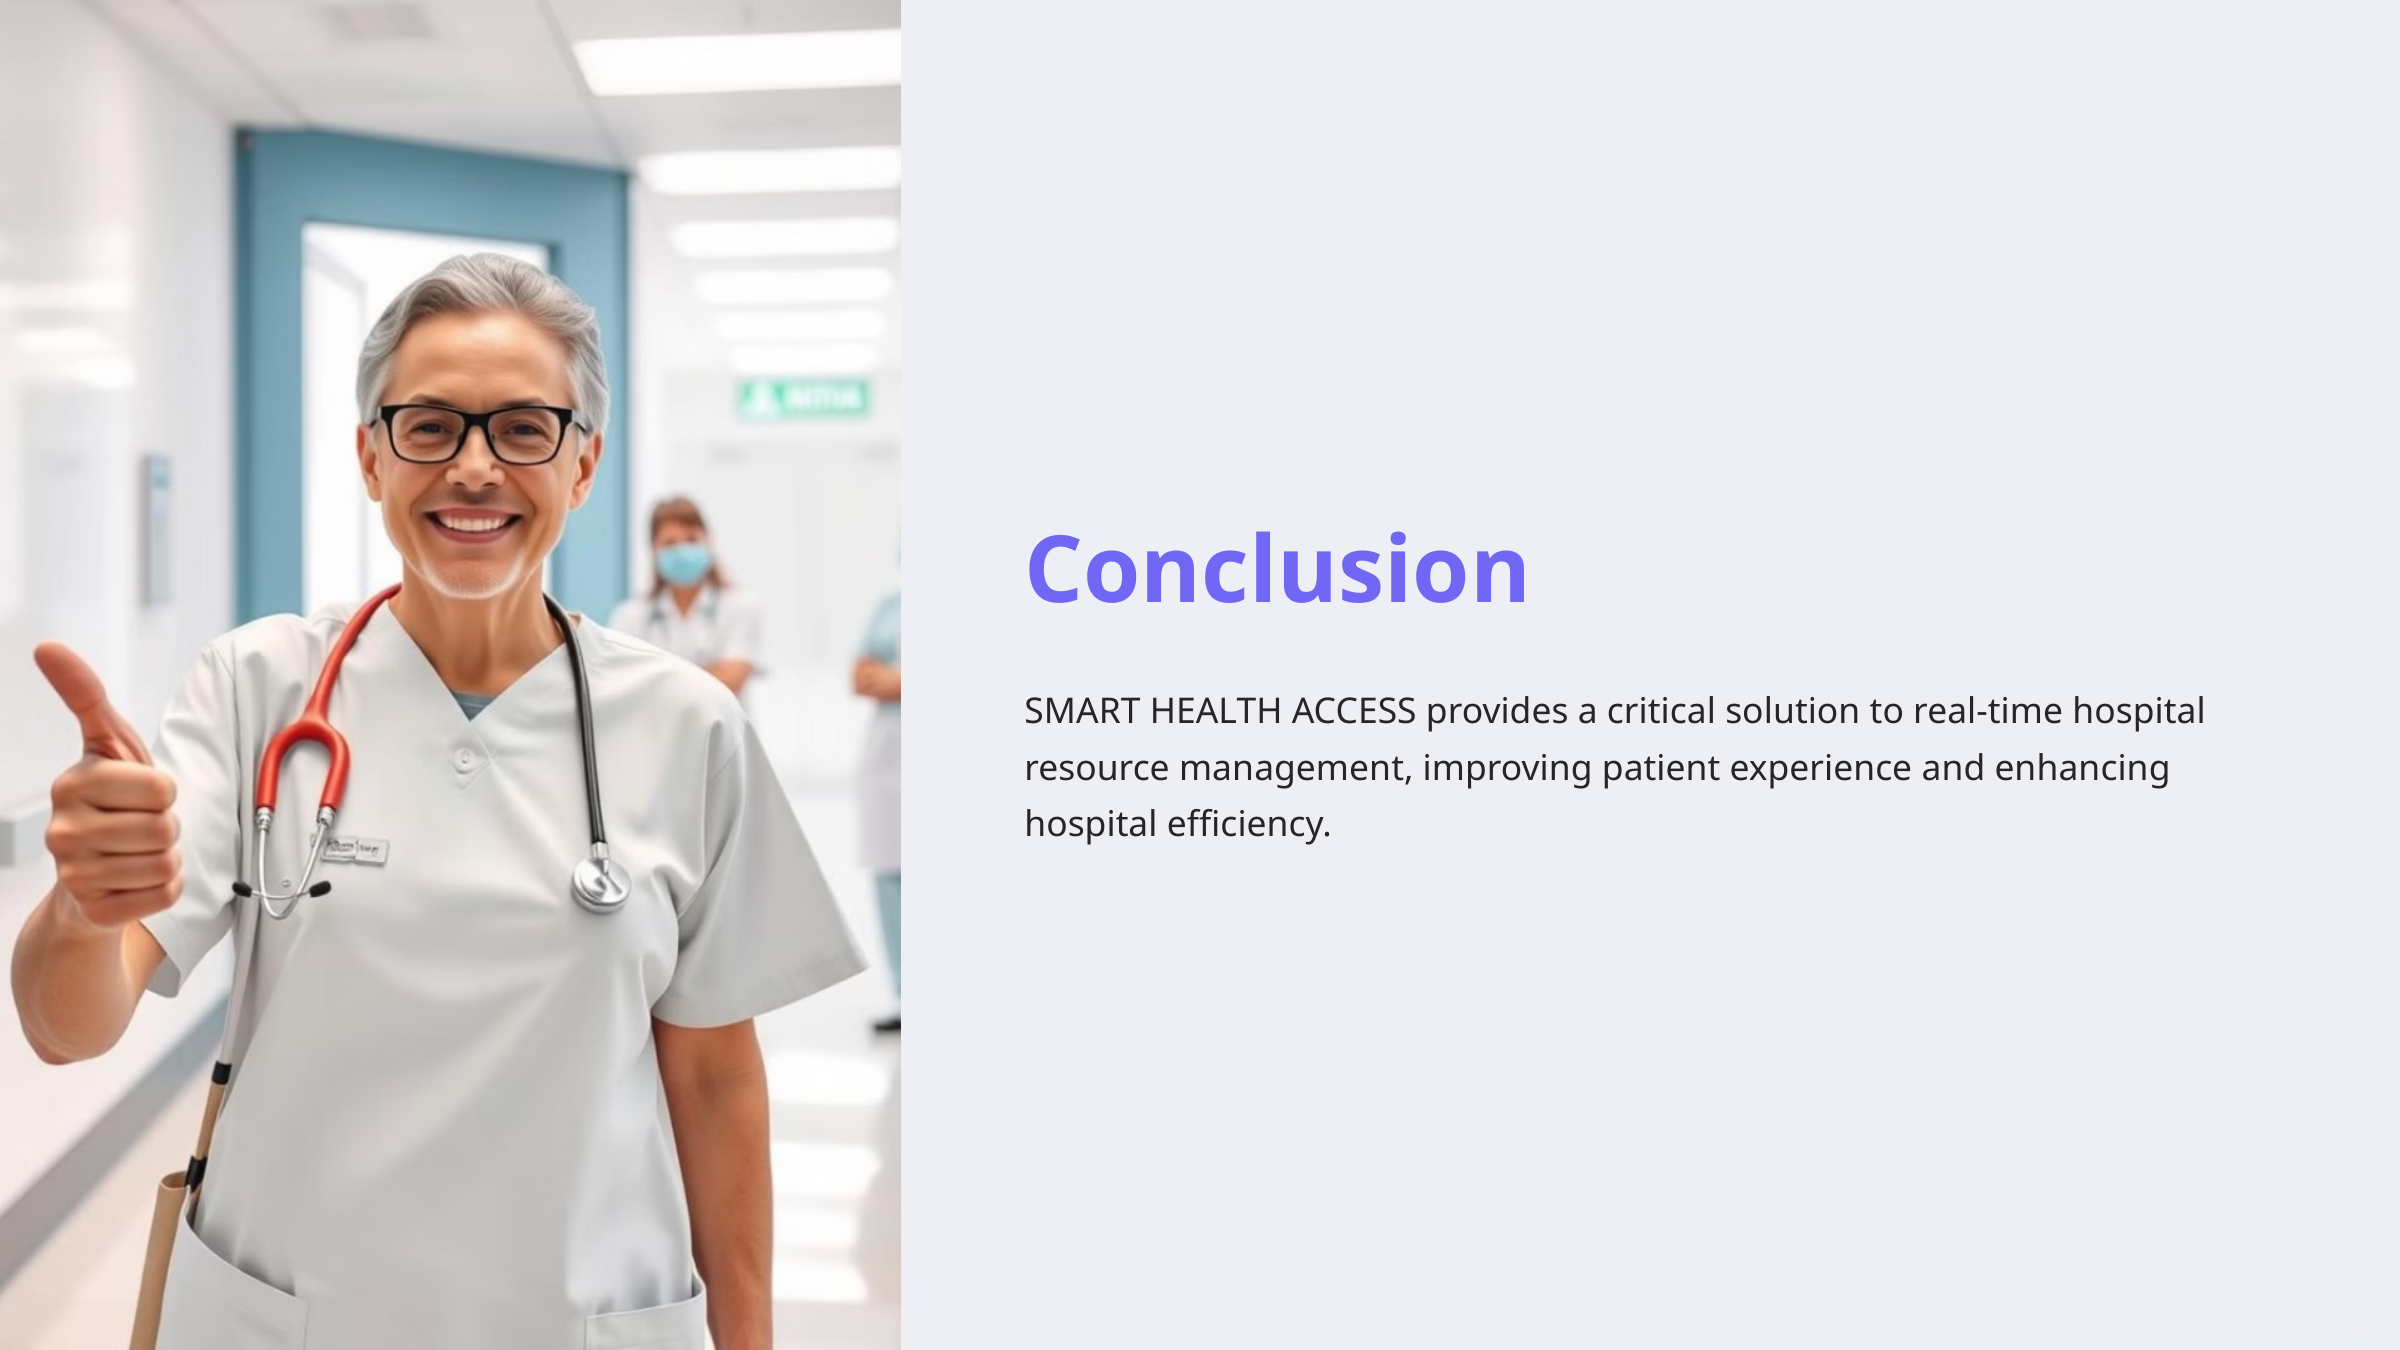

Conclusion
SMART HEALTH ACCESS provides a critical solution to real-time hospital resource management, improving patient experience and enhancing hospital efficiency.